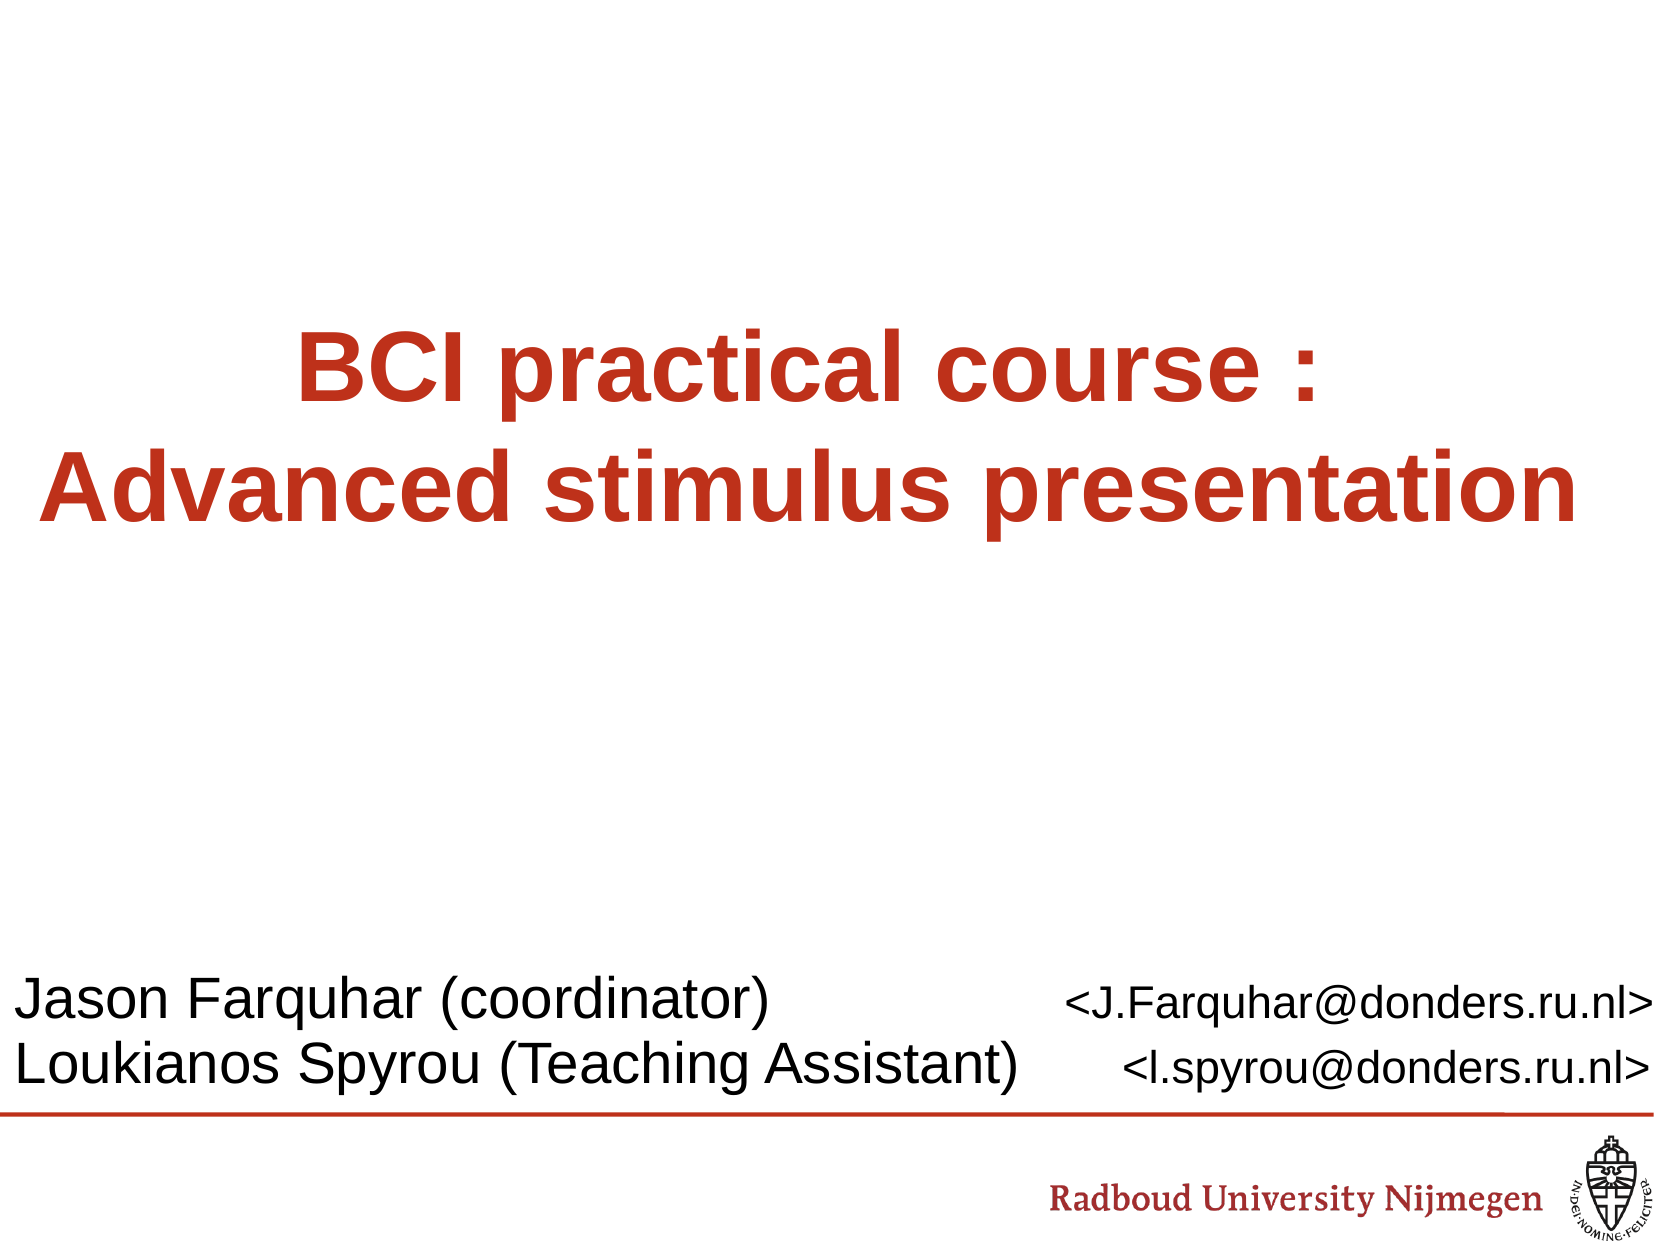

BCI practical course :
Advanced stimulus presentation
Jason Farquhar (coordinator)				 <J.Farquhar@donders.ru.nl>
Loukianos Spyrou (Teaching Assistant)		<l.spyrou@donders.ru.nl>